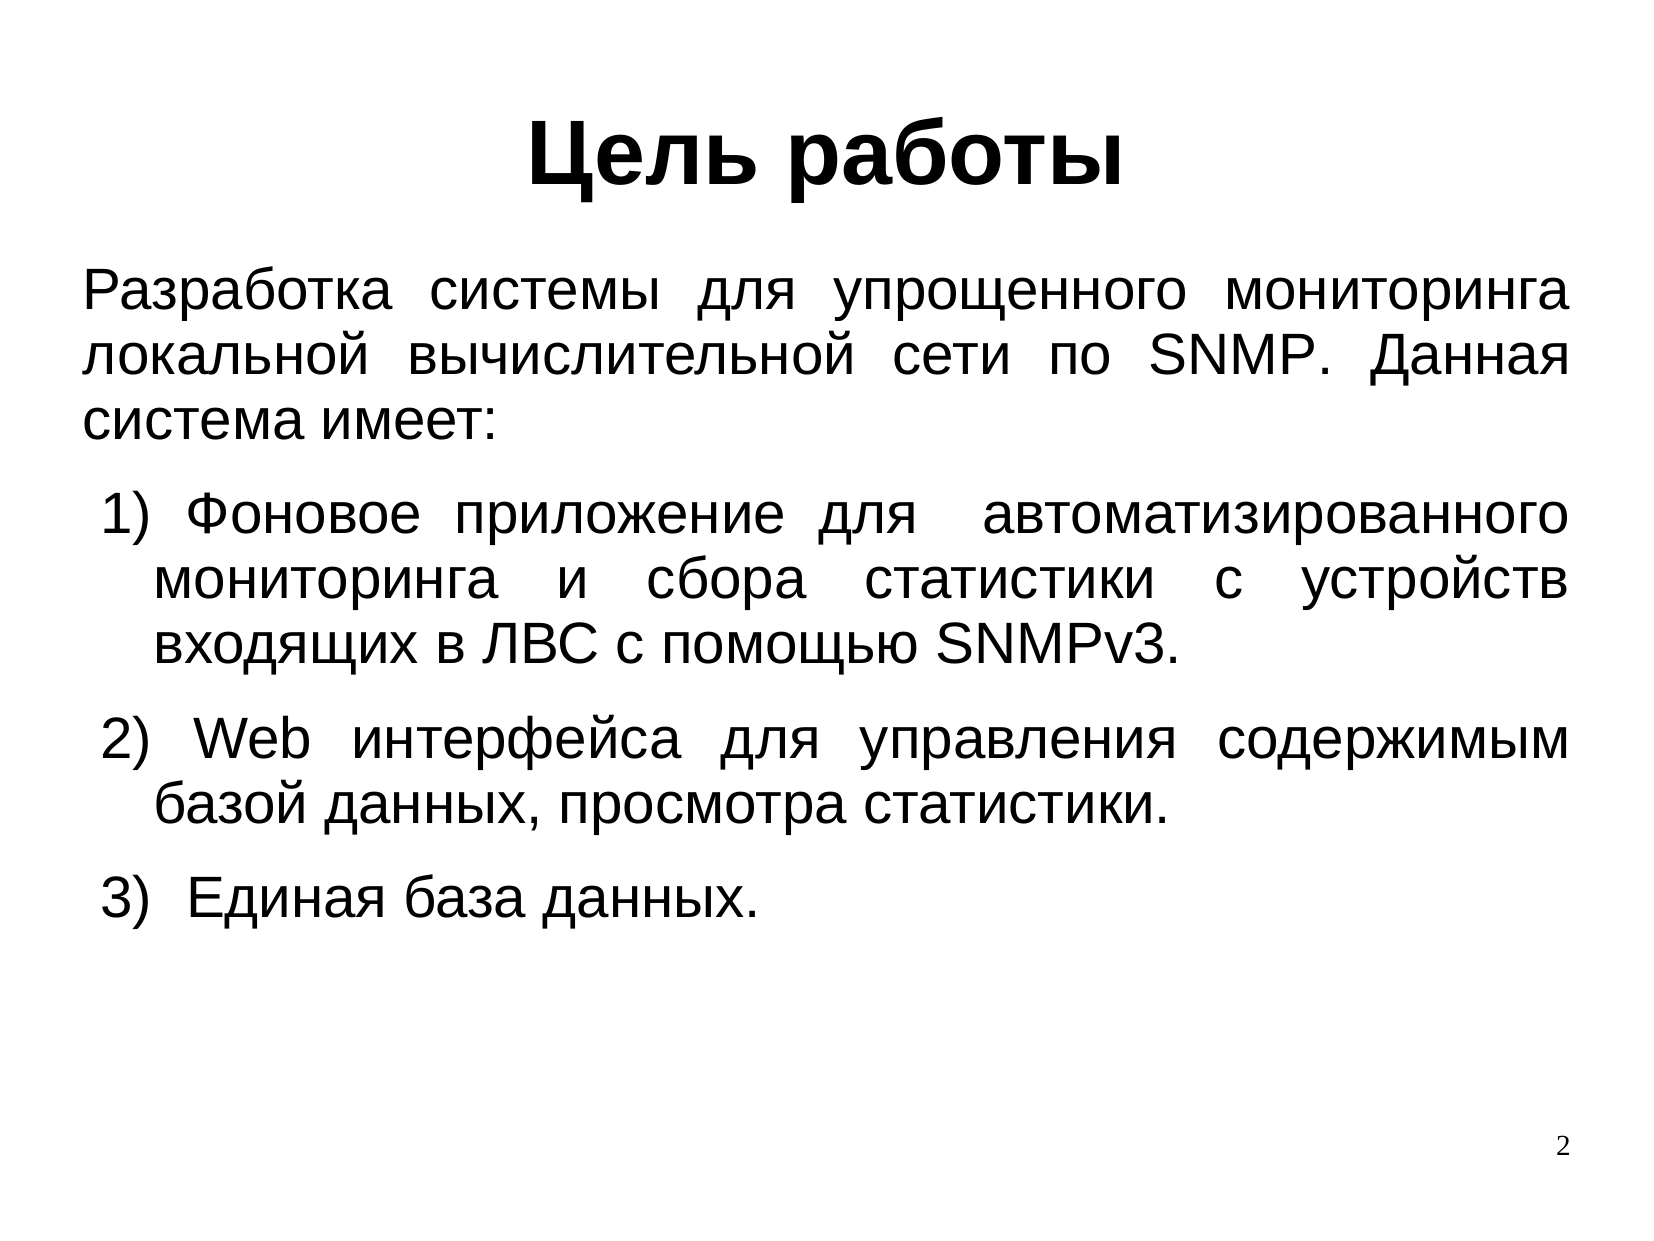

# Цель работы
Разработка системы для упрощенного мониторинга локальной вычислительной сети по SNMP. Данная система имеет:
 Фоновое приложение для автоматизированного мониторинга и сбора статистики с устройств входящих в ЛВС с помощью SNMPv3.
 Web интерфейса для управления содержимым базой данных, просмотра статистики.
 Единая база данных.
2